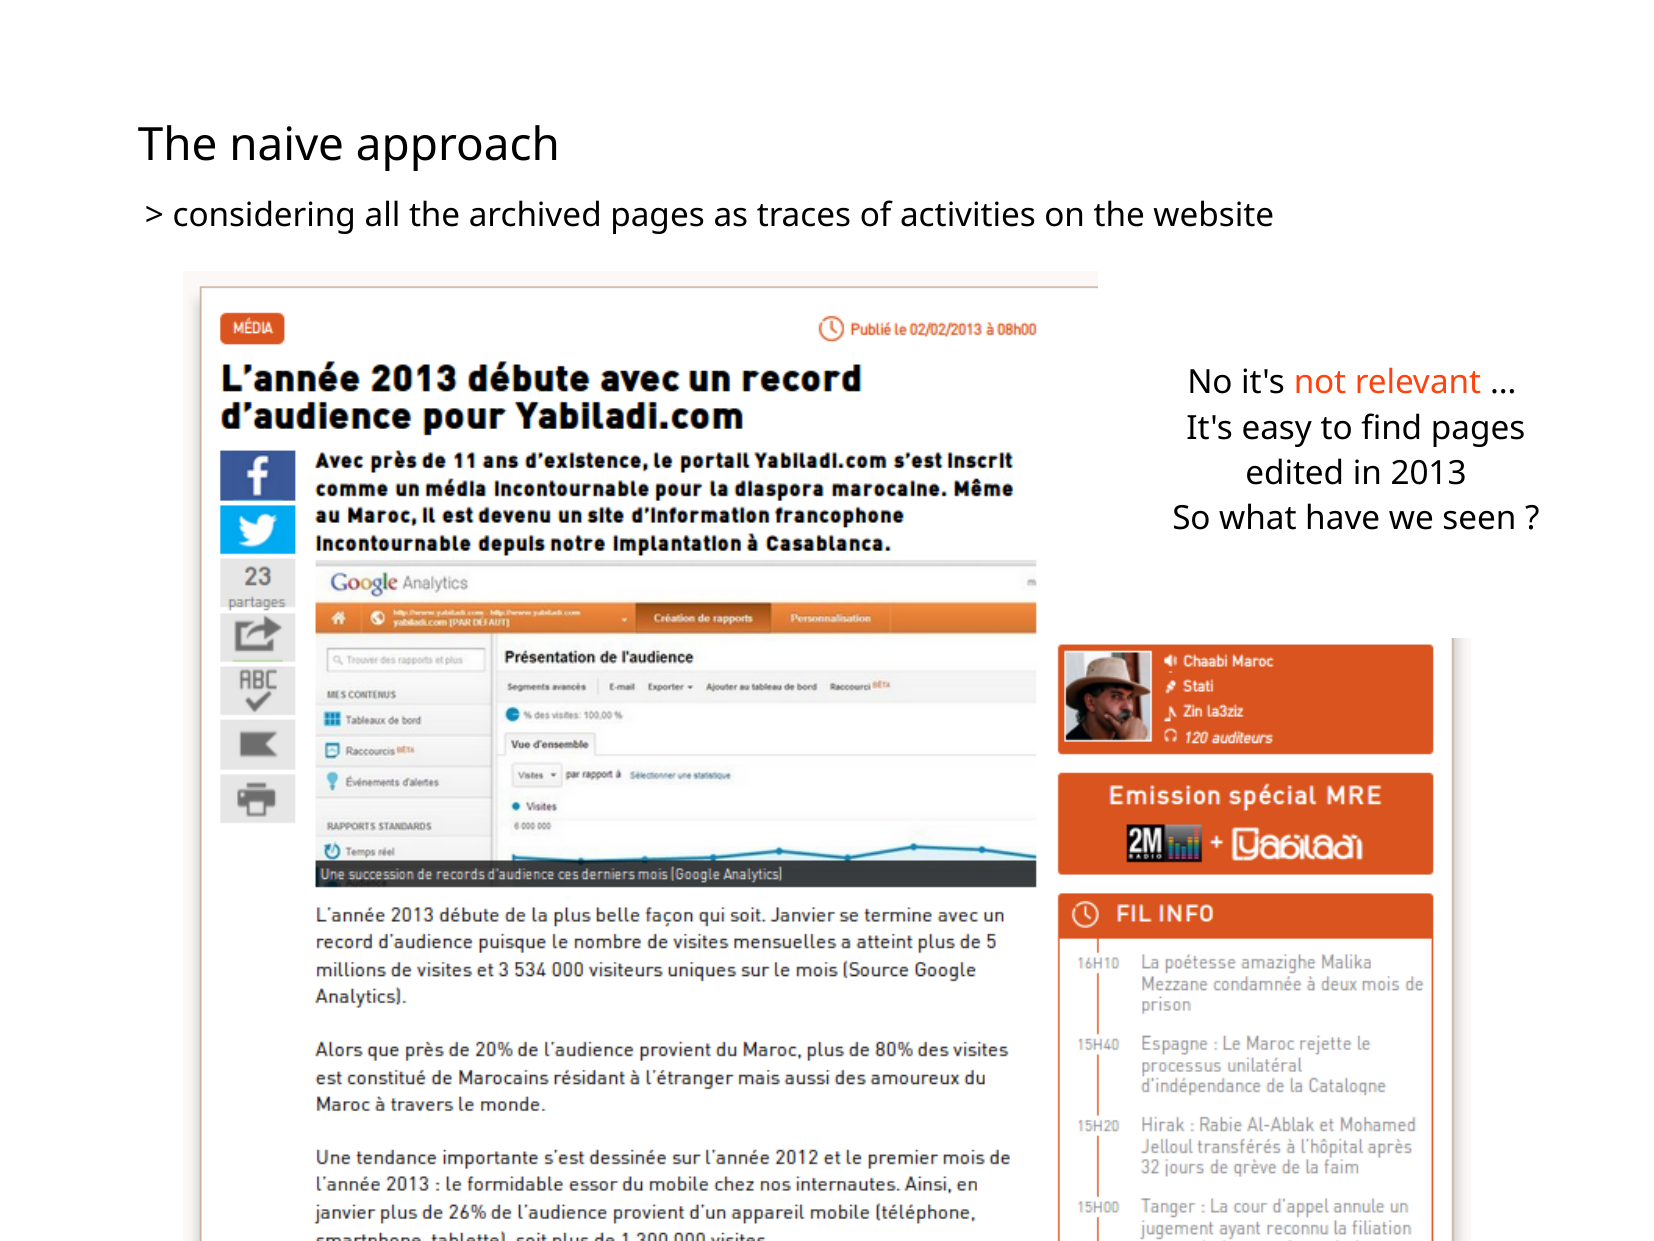

The naive approach
> considering all the archived pages as traces of activities on the website
No it's not relevant …
It's easy to find pages
edited in 2013
So what have we seen ?